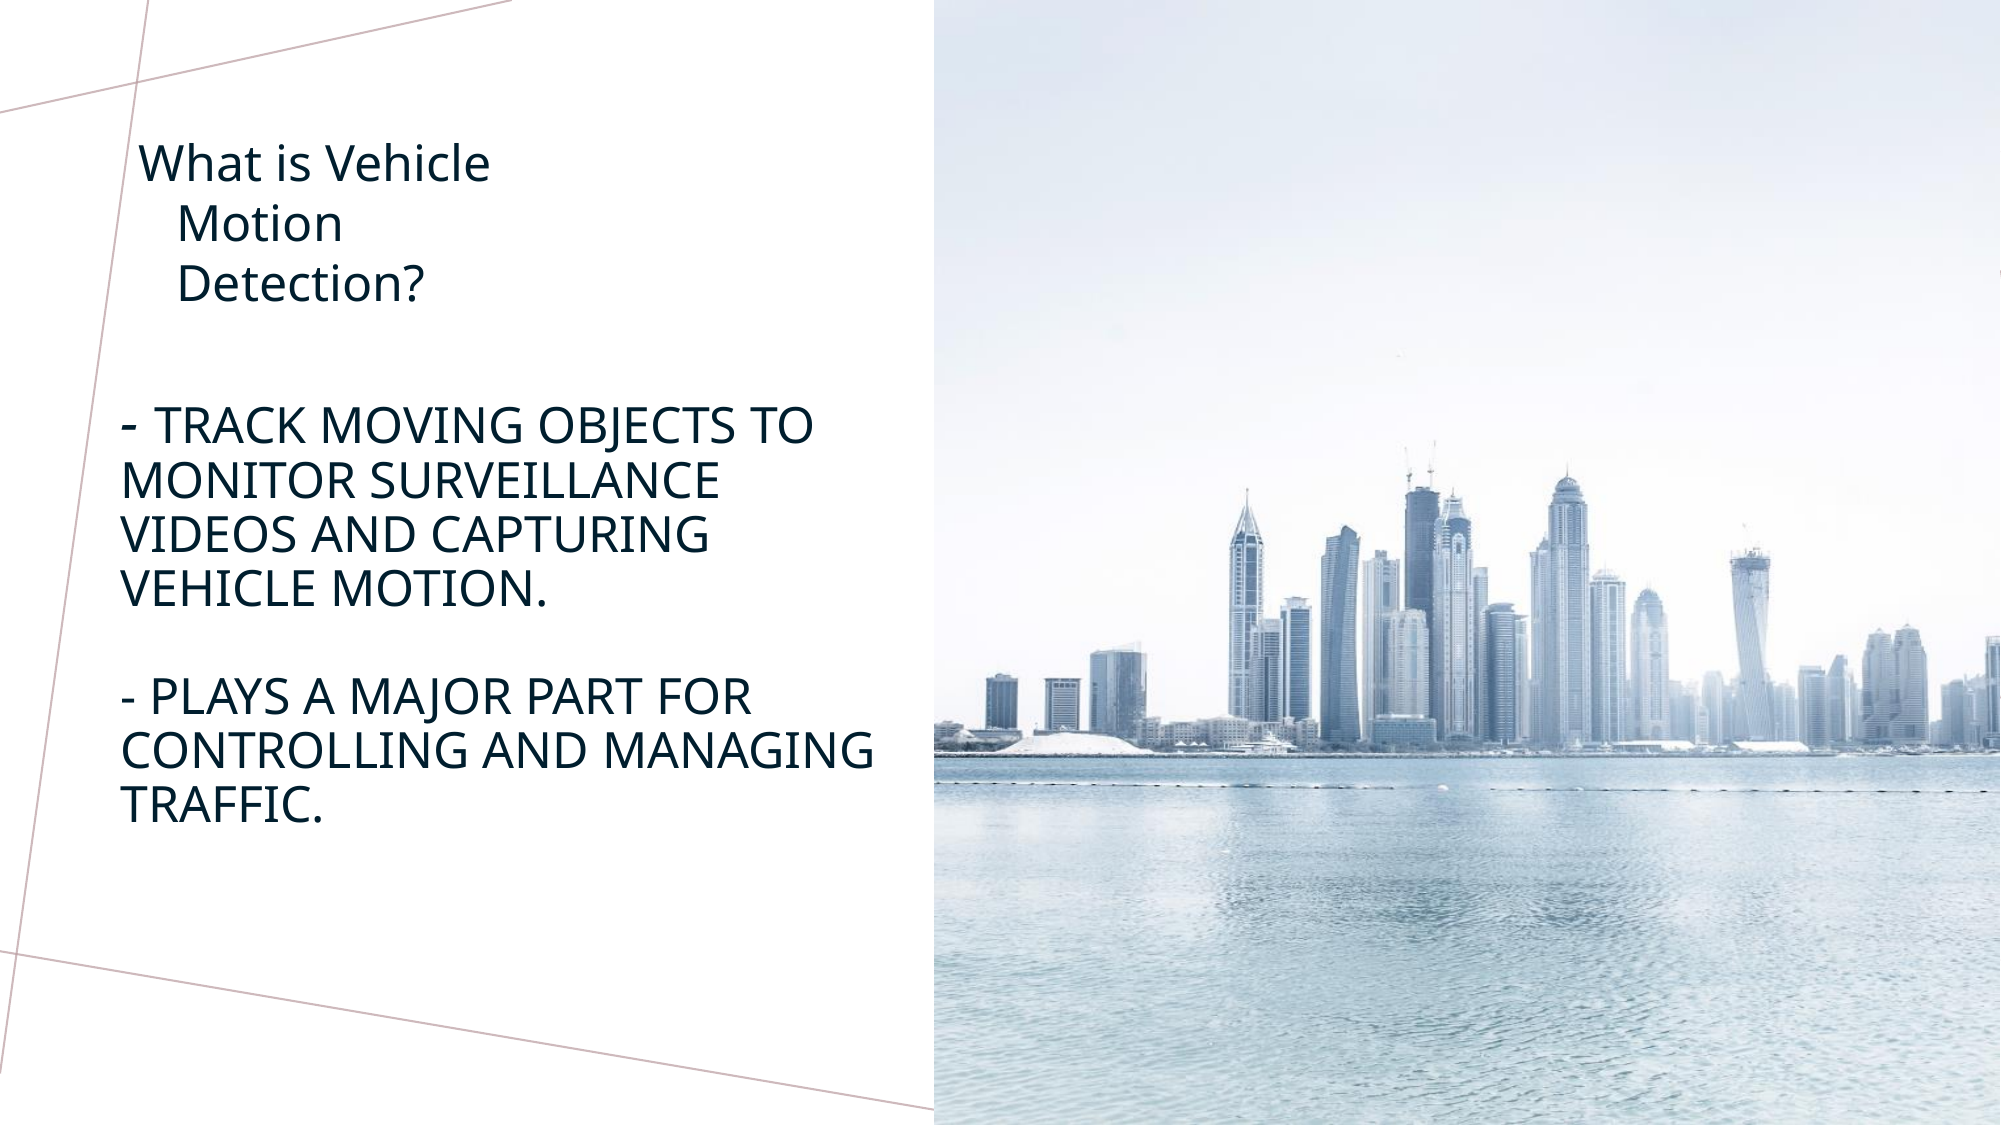

What is Vehicle Motion Detection?
# - Track moving objects to monitor surveillance videos and capturing vehicle motion. - plays a major part for controlling and managing traffic.